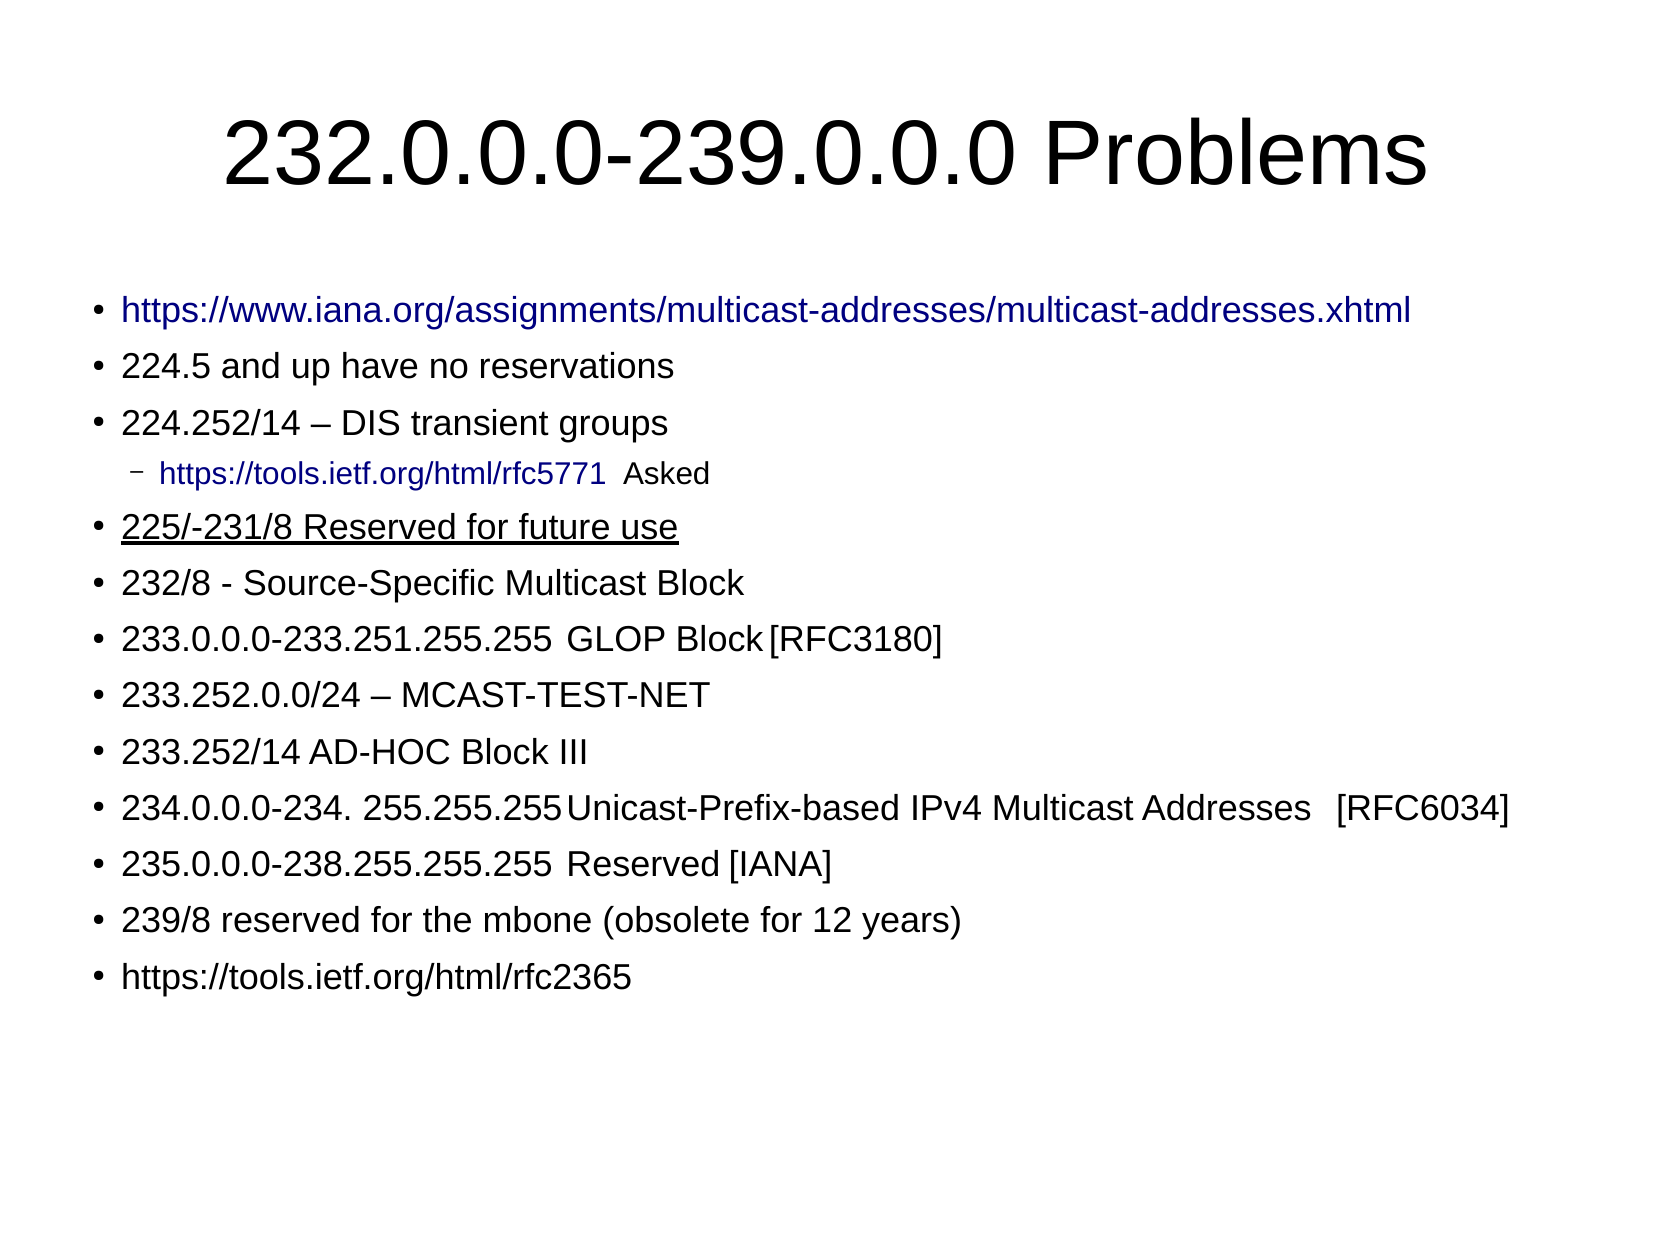

# 232.0.0.0-239.0.0.0 Problems
https://www.iana.org/assignments/multicast-addresses/multicast-addresses.xhtml
224.5 and up have no reservations
224.252/14 – DIS transient groups
https://tools.ietf.org/html/rfc5771 Asked
225/-231/8 Reserved for future use
232/8 - Source-Specific Multicast Block
233.0.0.0-233.251.255.255	GLOP Block	[RFC3180]
233.252.0.0/24 – MCAST-TEST-NET
233.252/14 AD-HOC Block III
234.0.0.0-234. 255.255.255	Unicast-Prefix-based IPv4 Multicast Addresses	[RFC6034]
235.0.0.0-238.255.255.255	Reserved	[IANA]
239/8 reserved for the mbone (obsolete for 12 years)
https://tools.ietf.org/html/rfc2365